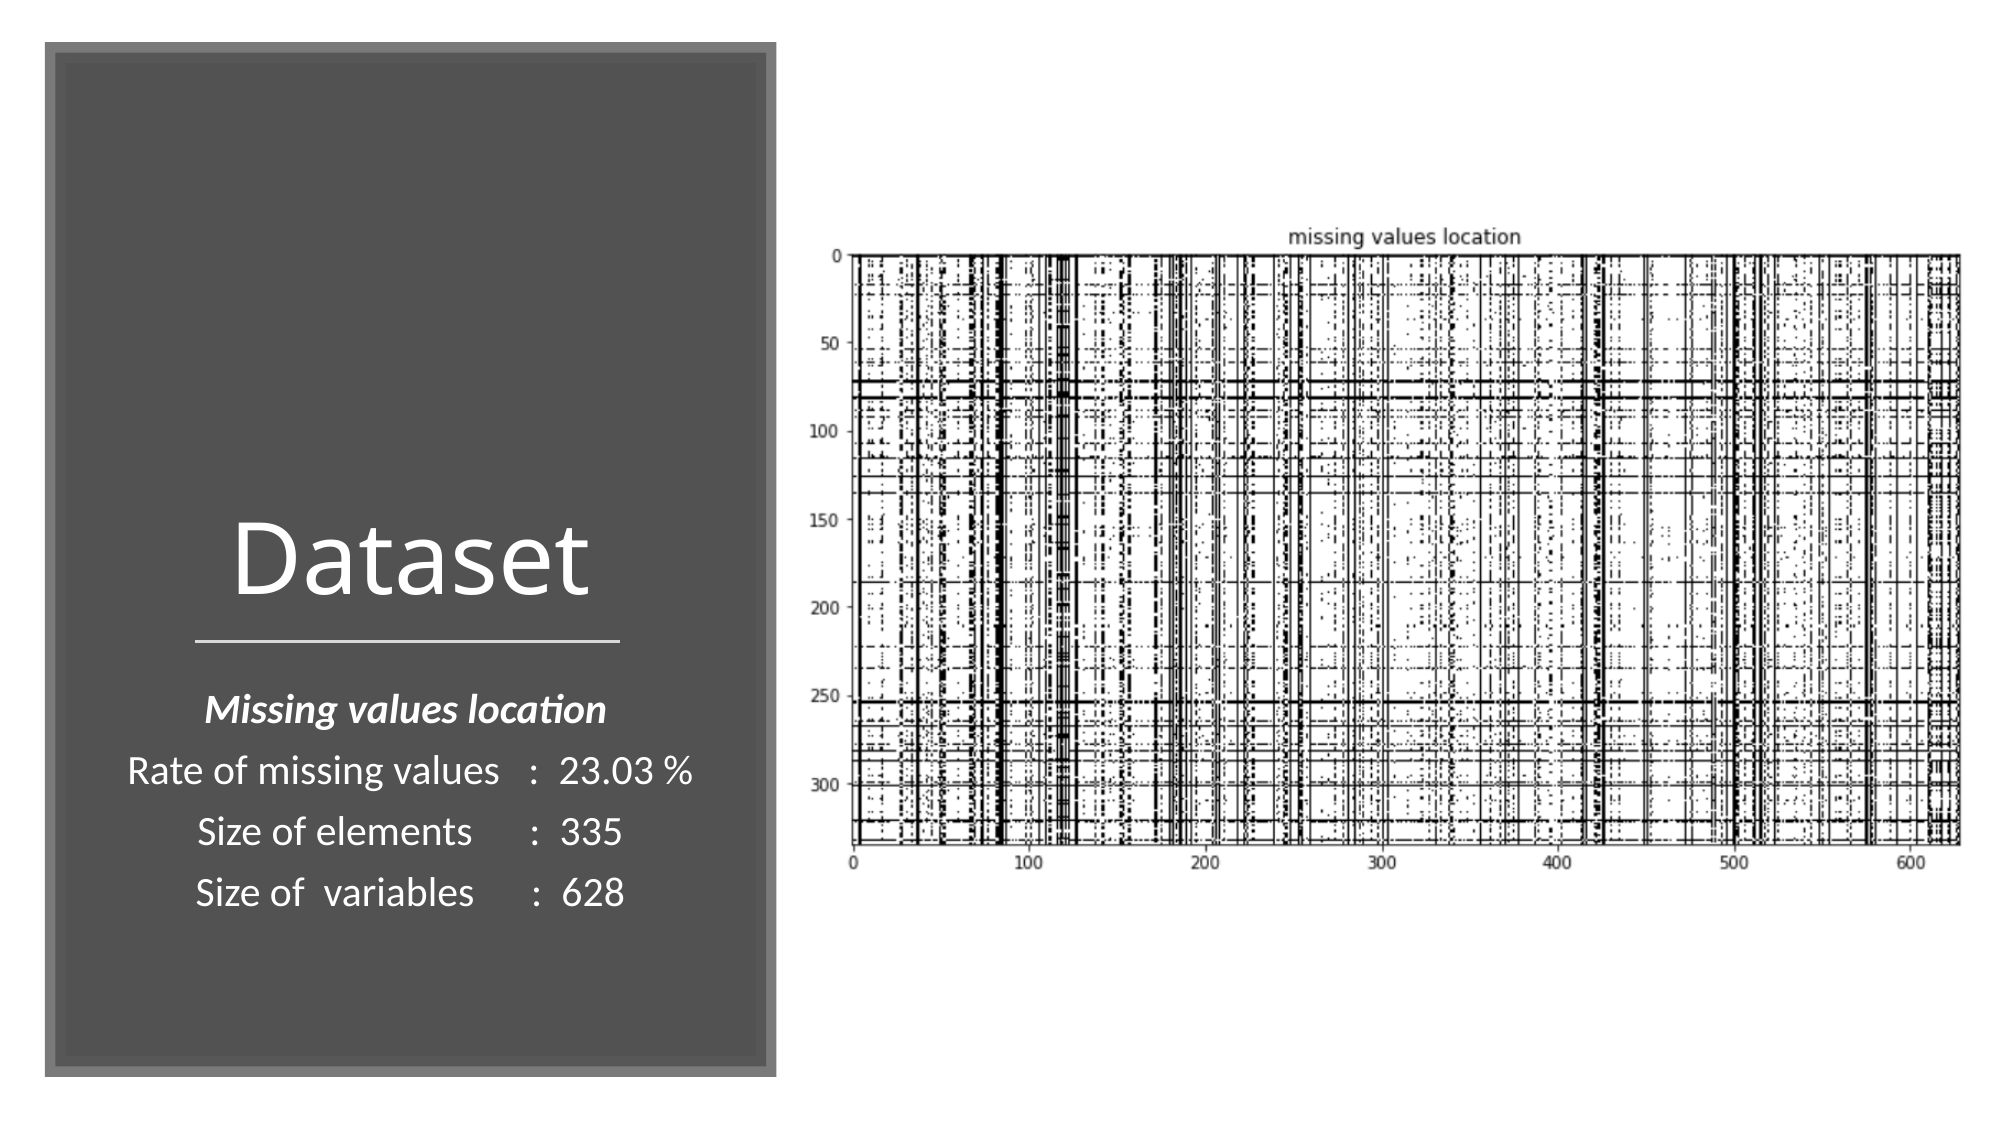

# Dataset
Missing values location
Rate of missing values : 23.03 %
Size of elements : 335
Size of variables : 628